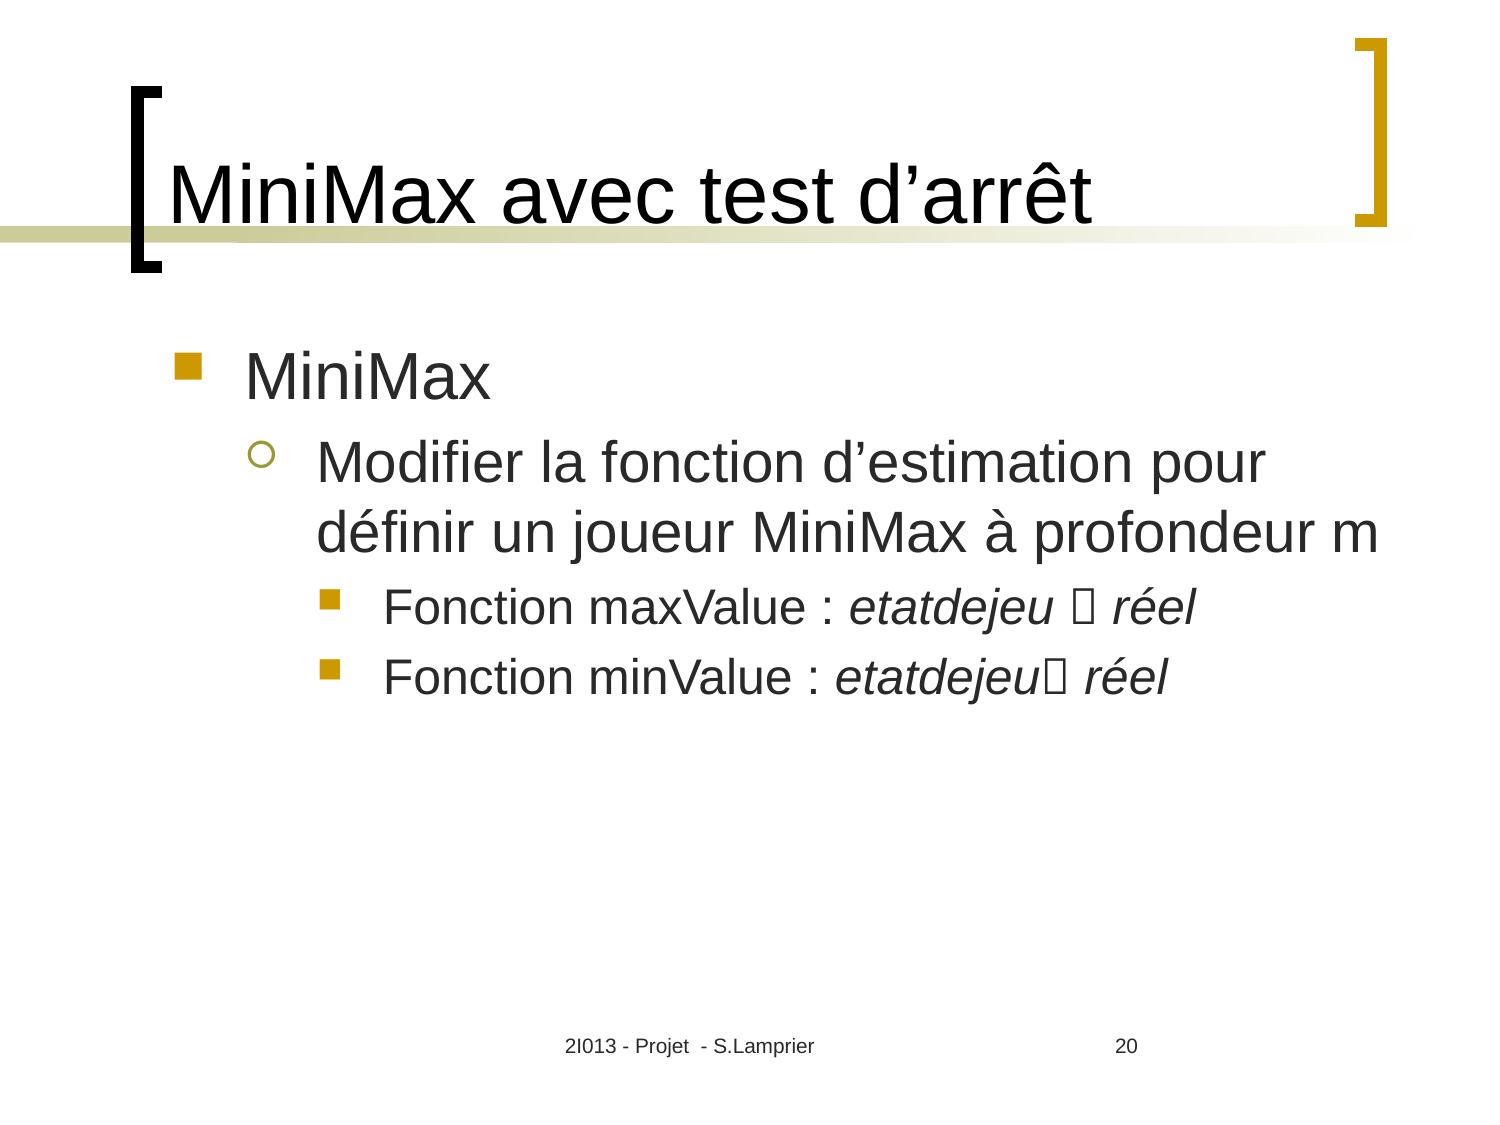

# MiniMax avec test d’arrêt
MiniMax
Modifier la fonction d’estimation pour définir un joueur MiniMax à profondeur m
Fonction maxValue : etatdejeu  réel
Fonction minValue : etatdejeu réel
2I013 - Projet - S.Lamprier